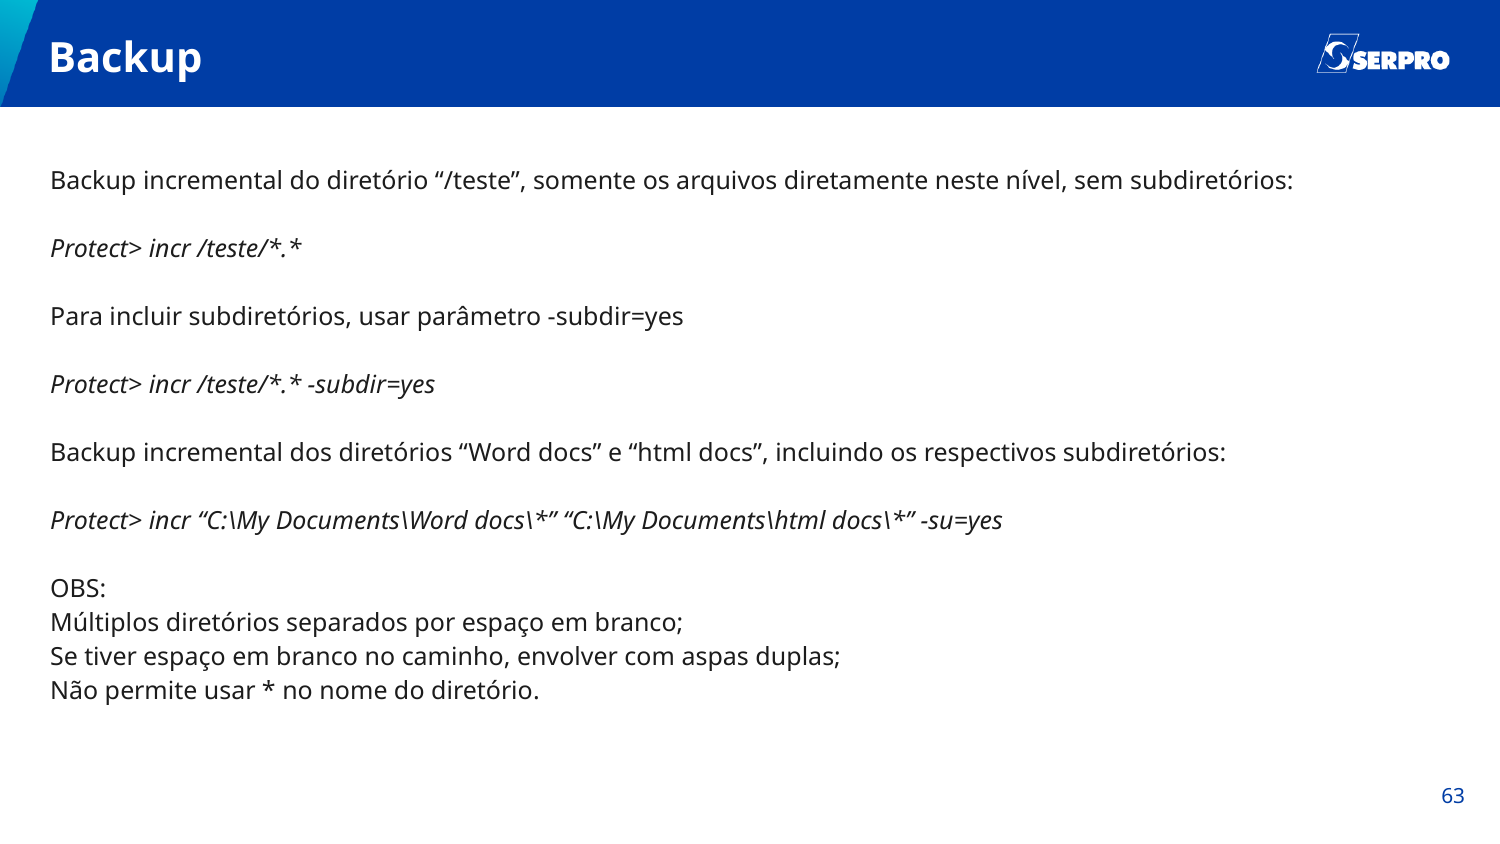

# Backup
Backup incremental do diretório “/teste”, somente os arquivos diretamente neste nível, sem subdiretórios:
Protect> incr /teste/*.*
Para incluir subdiretórios, usar parâmetro -subdir=yes
Protect> incr /teste/*.* -subdir=yes
Backup incremental dos diretórios “Word docs” e “html docs”, incluindo os respectivos subdiretórios:
Protect> incr “C:\My Documents\Word docs\*” “C:\My Documents\html docs\*” -su=yes
OBS:
Múltiplos diretórios separados por espaço em branco;
Se tiver espaço em branco no caminho, envolver com aspas duplas;
Não permite usar * no nome do diretório.